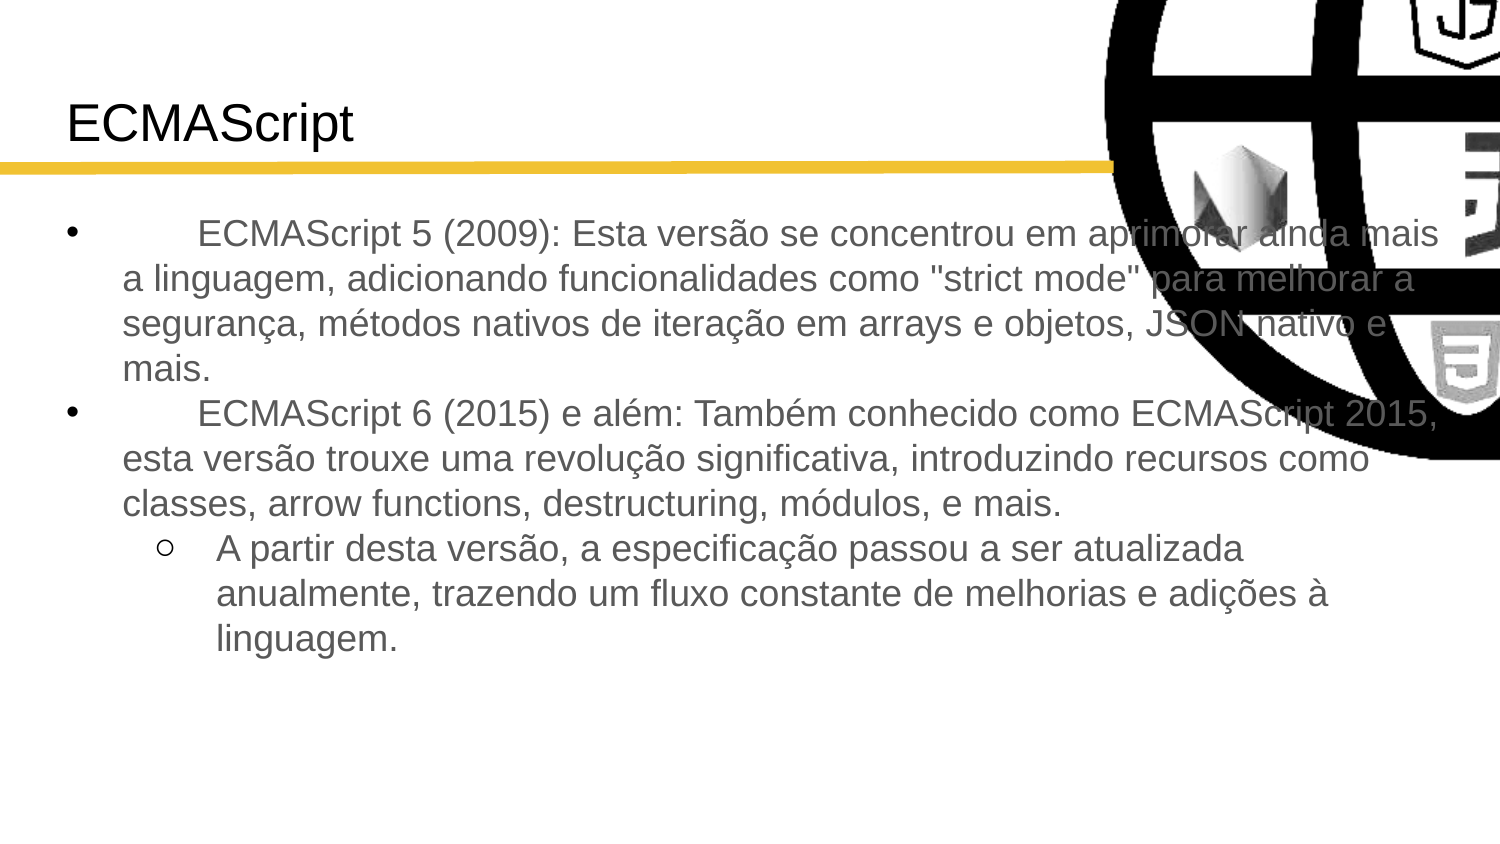

# ECMAScript
	ECMAScript 5 (2009): Esta versão se concentrou em aprimorar ainda mais a linguagem, adicionando funcionalidades como "strict mode" para melhorar a segurança, métodos nativos de iteração em arrays e objetos, JSON nativo e mais.
	ECMAScript 6 (2015) e além: Também conhecido como ECMAScript 2015, esta versão trouxe uma revolução significativa, introduzindo recursos como classes, arrow functions, destructuring, módulos, e mais.
A partir desta versão, a especificação passou a ser atualizada anualmente, trazendo um fluxo constante de melhorias e adições à linguagem.